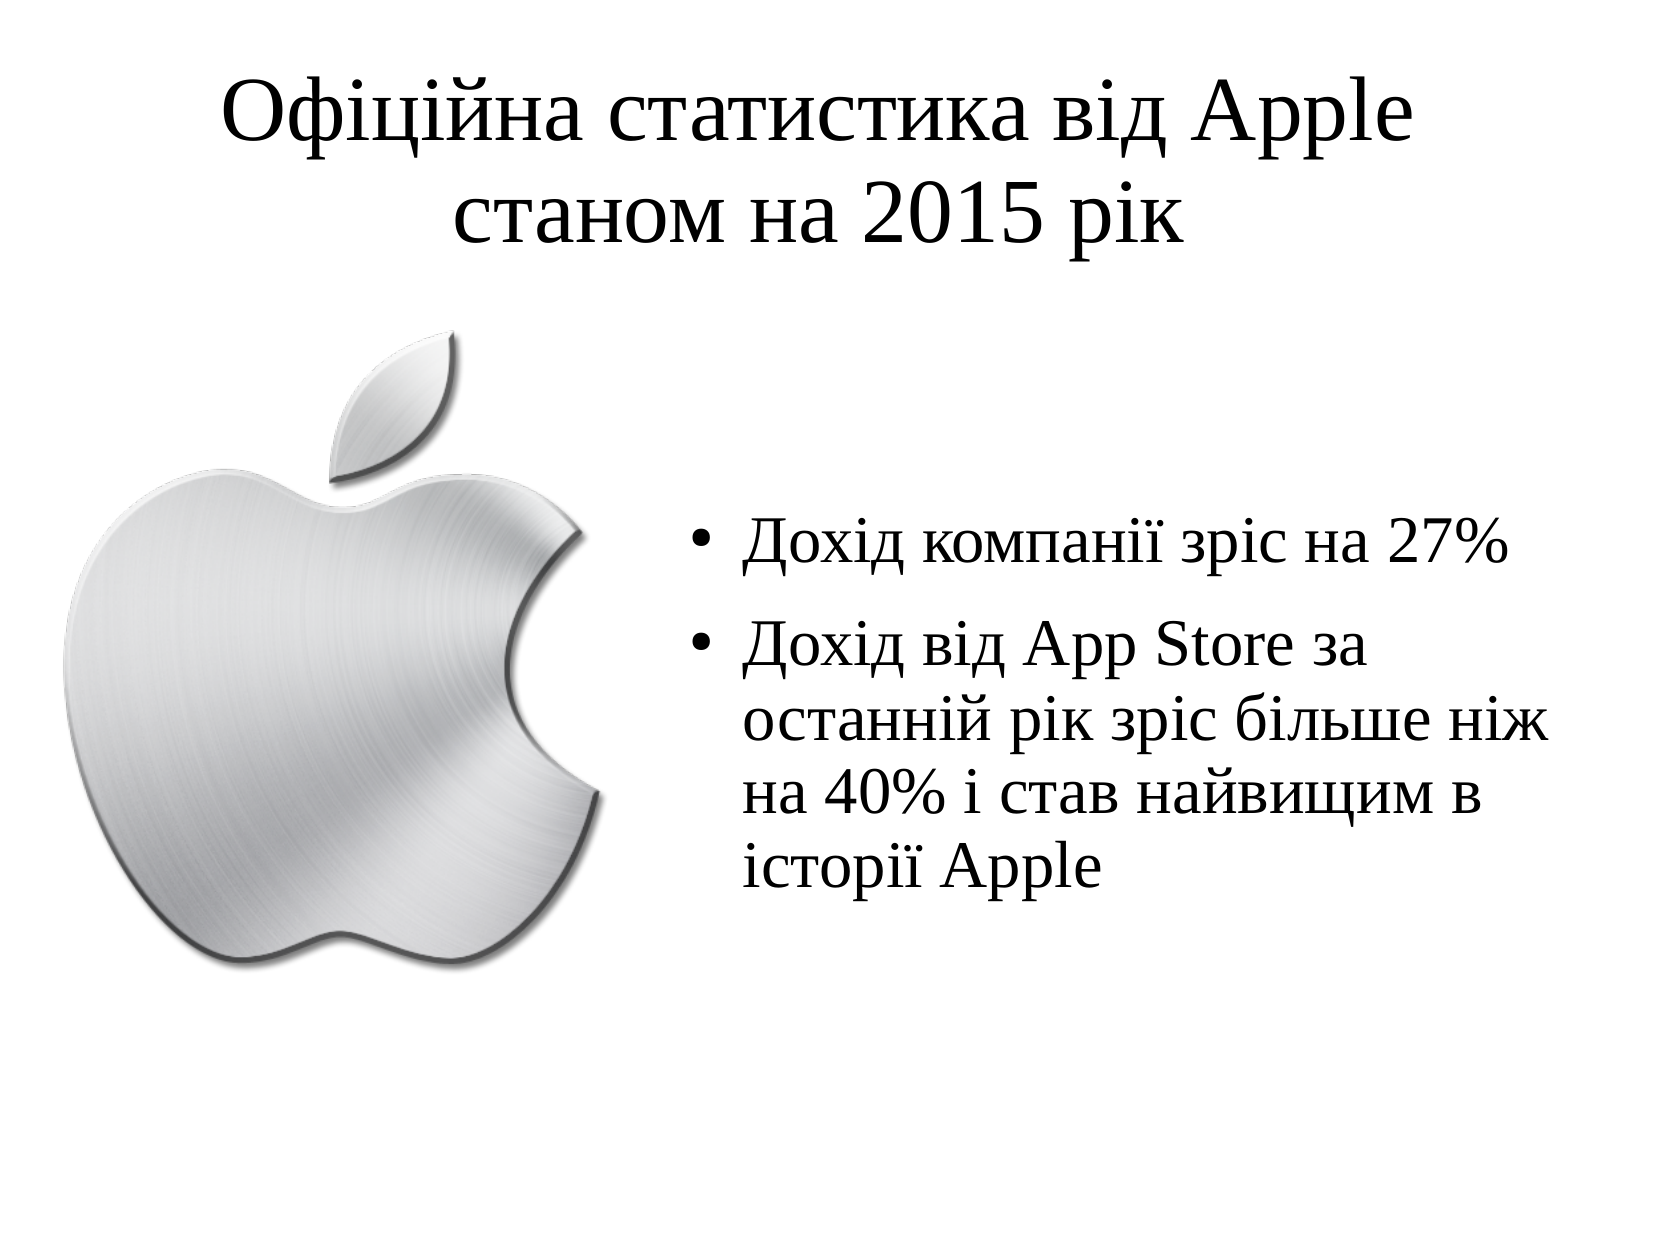

# Офіційна статистика від Apple станом на 2015 рік
Дохід компанії зріс на 27%
Дохід від App Store за останній рік зріс більше ніж на 40% і став найвищим в історії Apple